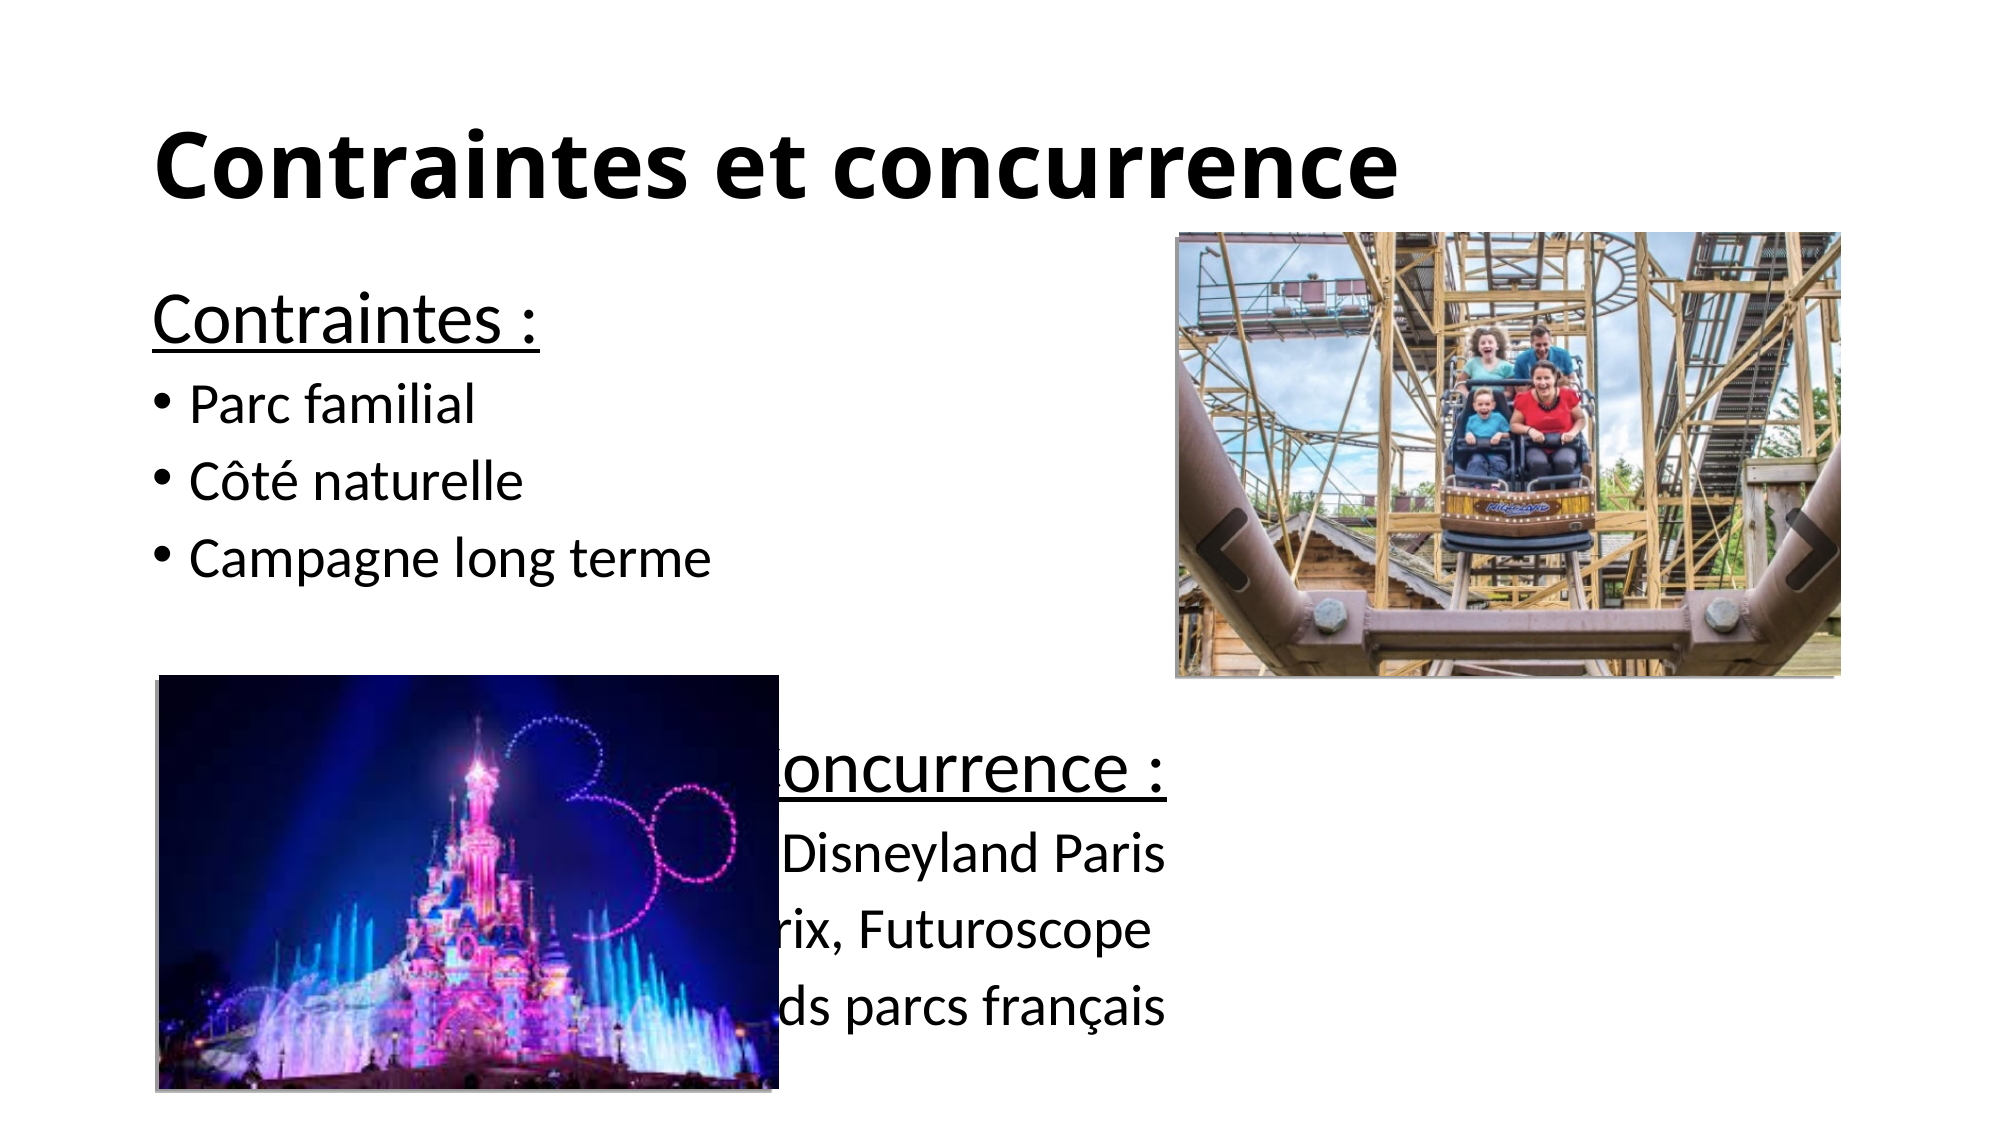

# Contraintes et concurrence
Contraintes :
Parc familial
Côté naturelle
Campagne long terme
Concurrence :
30 ans de Disneyland Paris
Puy du Fou, Parc Astérix, Futuroscope
et autres grands parcs français